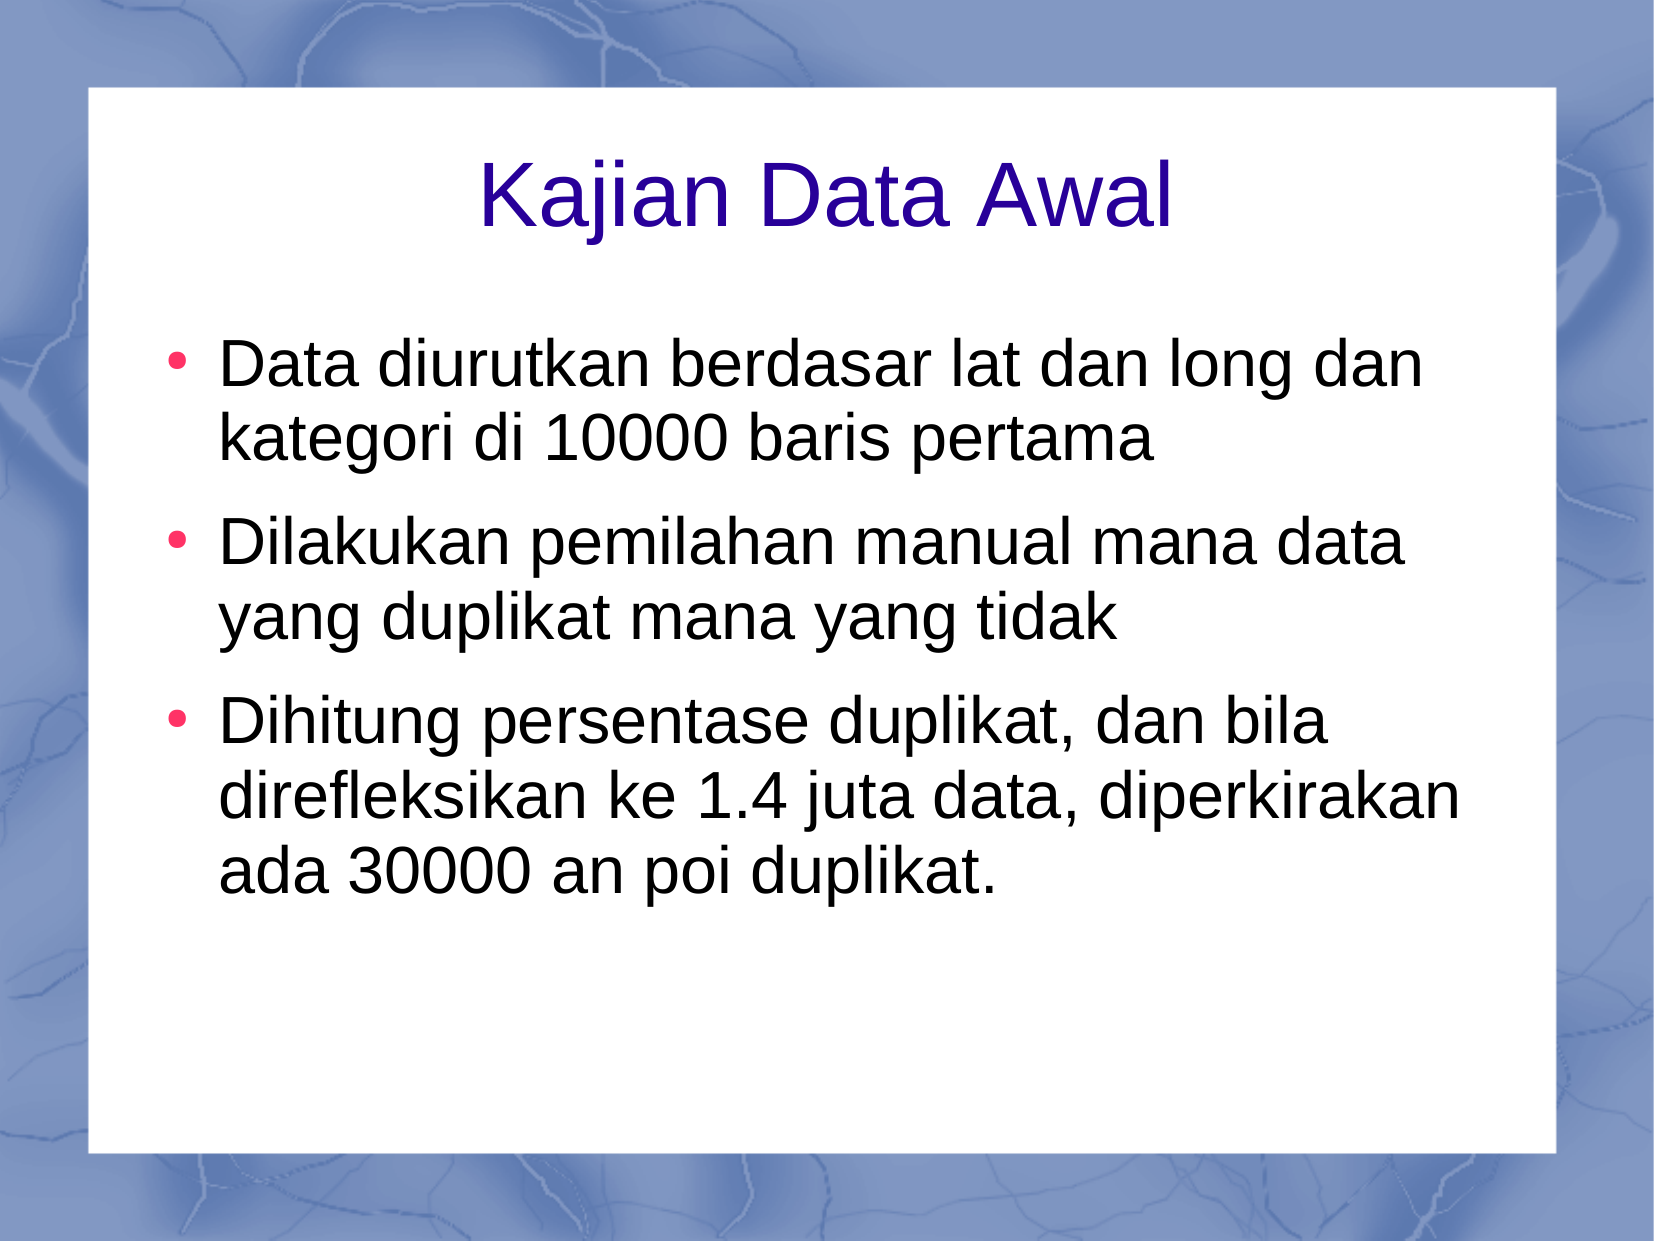

# Kajian Data Awal
Data diurutkan berdasar lat dan long dan kategori di 10000 baris pertama
Dilakukan pemilahan manual mana data yang duplikat mana yang tidak
Dihitung persentase duplikat, dan bila direfleksikan ke 1.4 juta data, diperkirakan ada 30000 an poi duplikat.